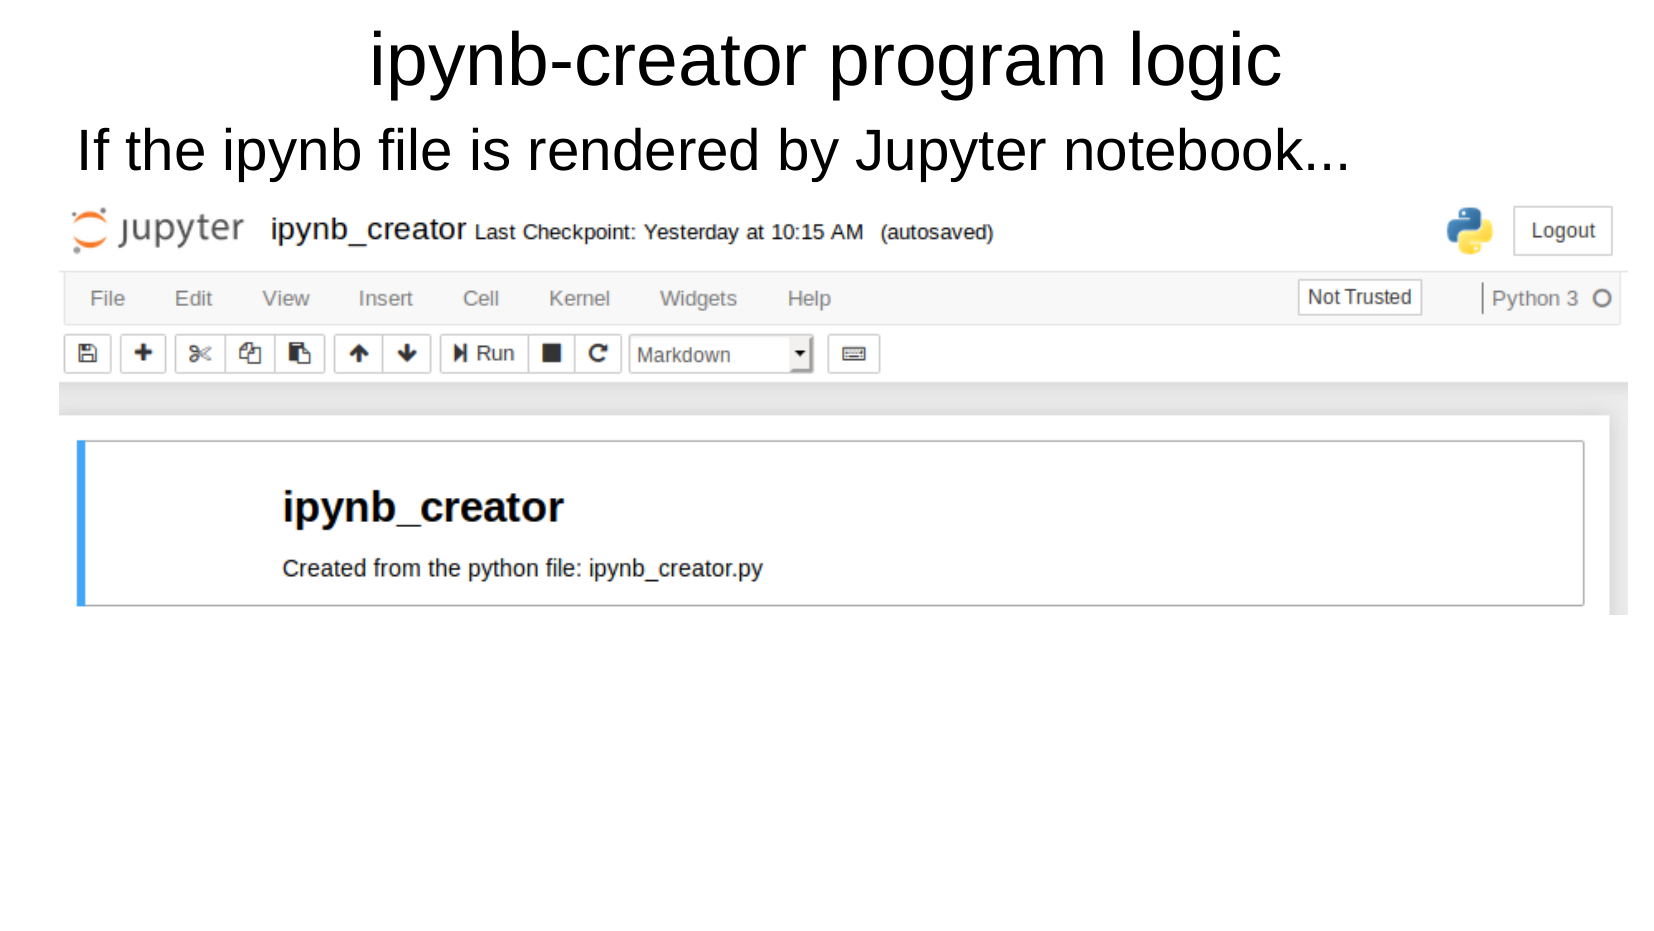

# ipynb-creator program logic
If the ipynb file is rendered by Jupyter notebook...